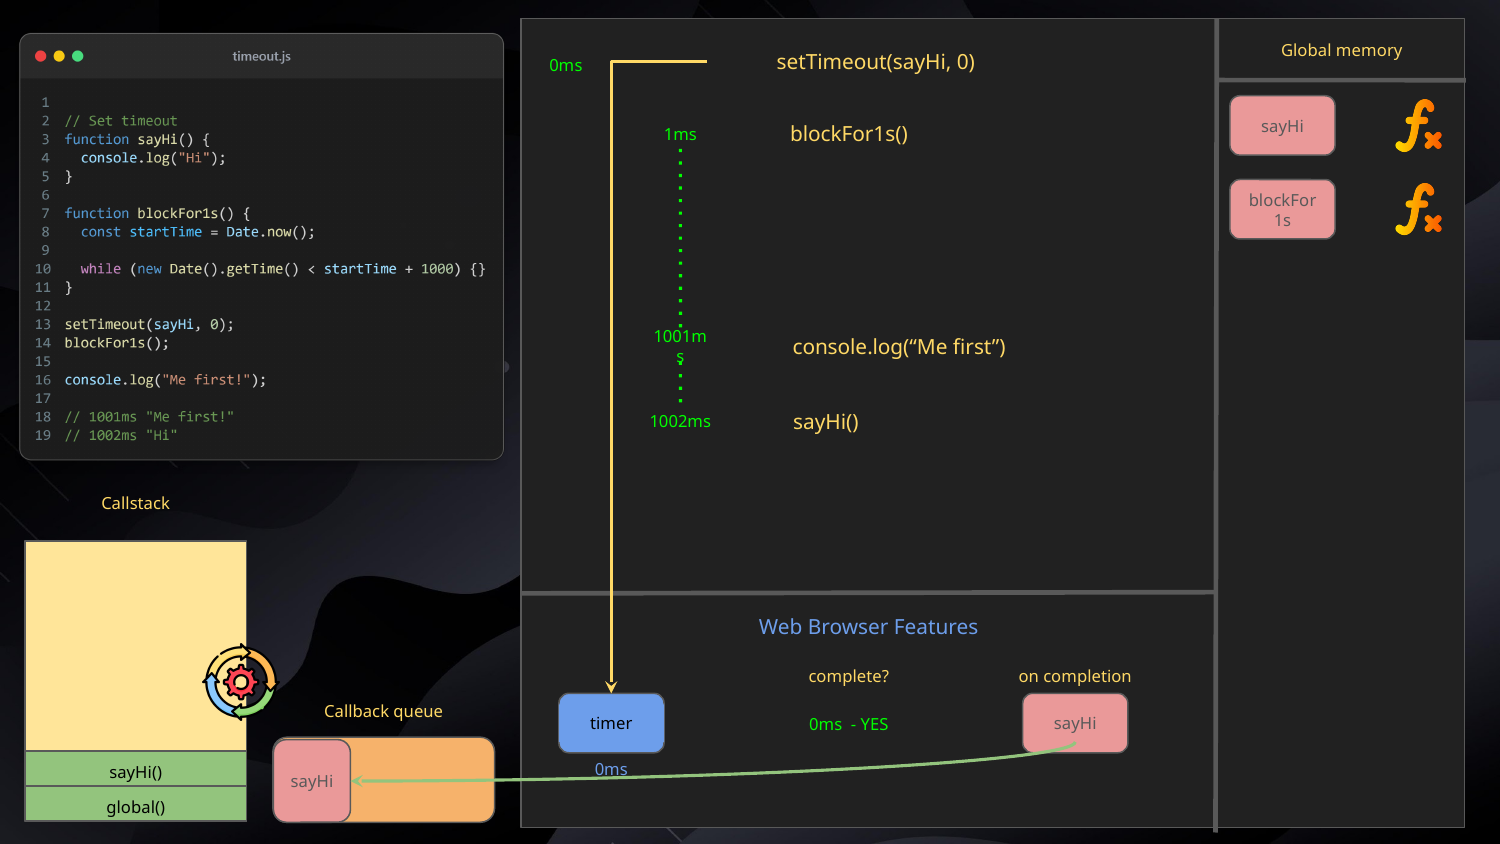

Global memory
setTimeout(sayHi, 0)
0ms
sayHi
1ms
blockFor1s()
blockFor1s
1001ms
console.log(“Me first”)
1002ms
sayHi()
Callstack
Web Browser Features
complete?
on completion
Callback queue
timer
sayHi
0ms - YES
sayHi
setTimeout()
blockFor1s()
console.log()
sayHi()
0ms
global()